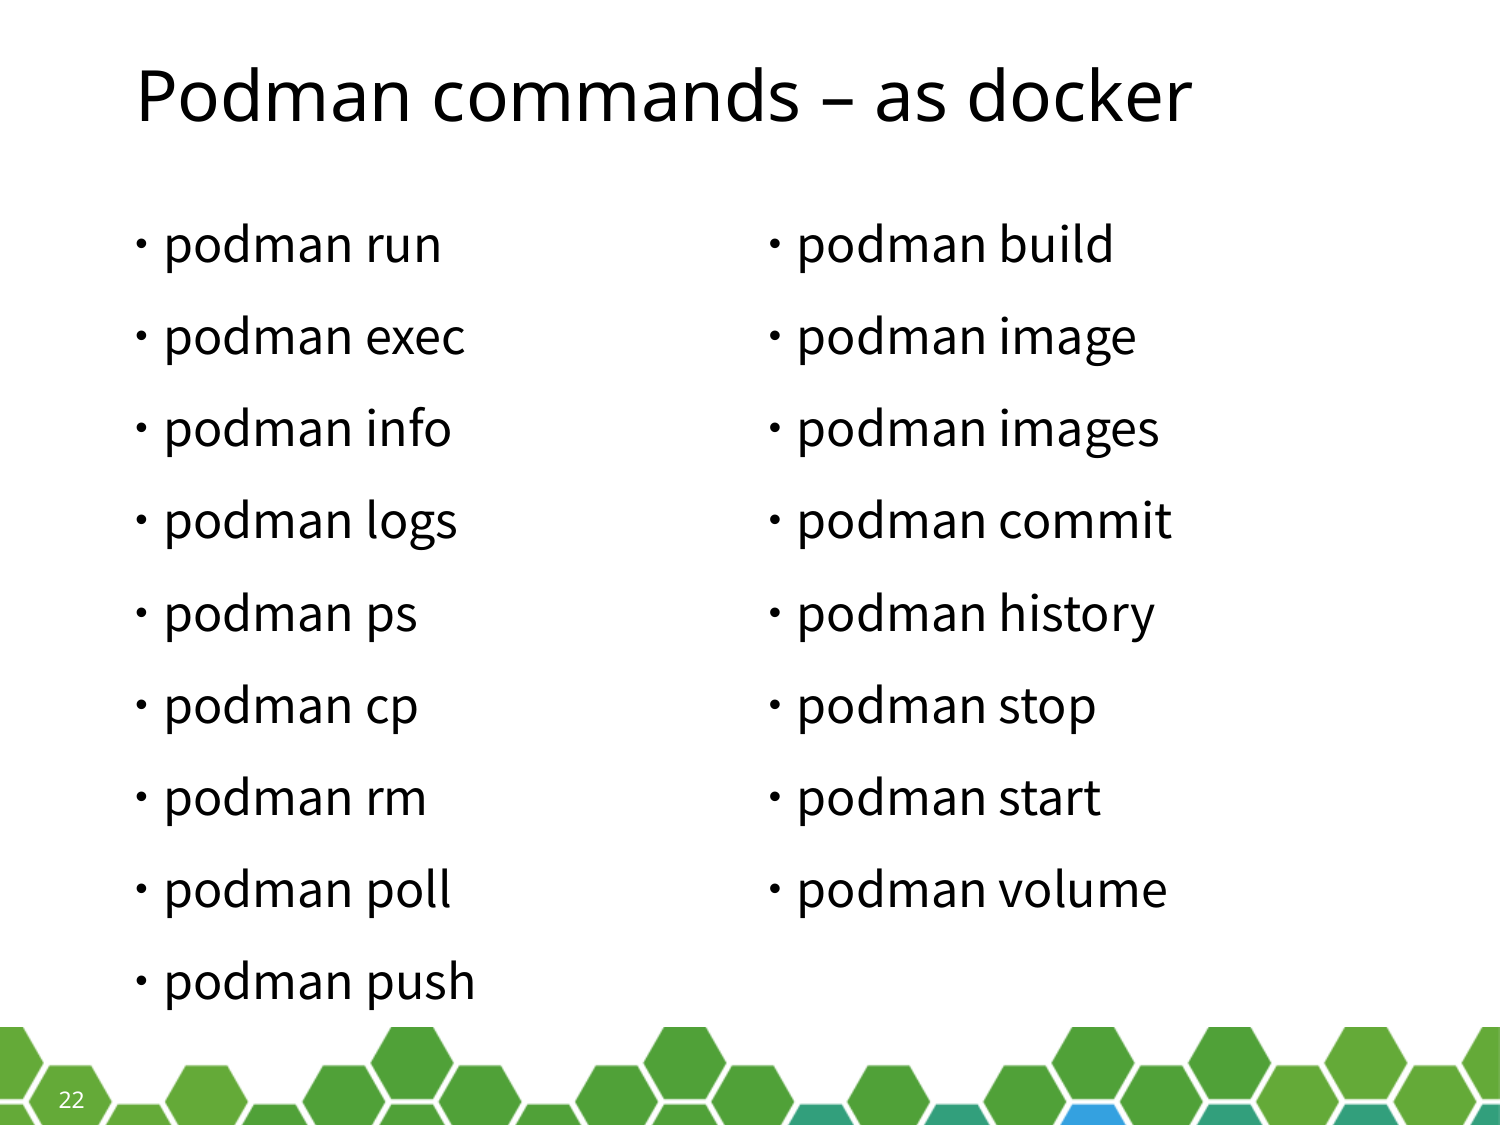

# Podman commands – as docker
podman run
podman exec
podman info
podman logs
podman ps
podman cp
podman rm
podman poll
podman push
podman build
podman image
podman images
podman commit
podman history
podman stop
podman start
podman volume